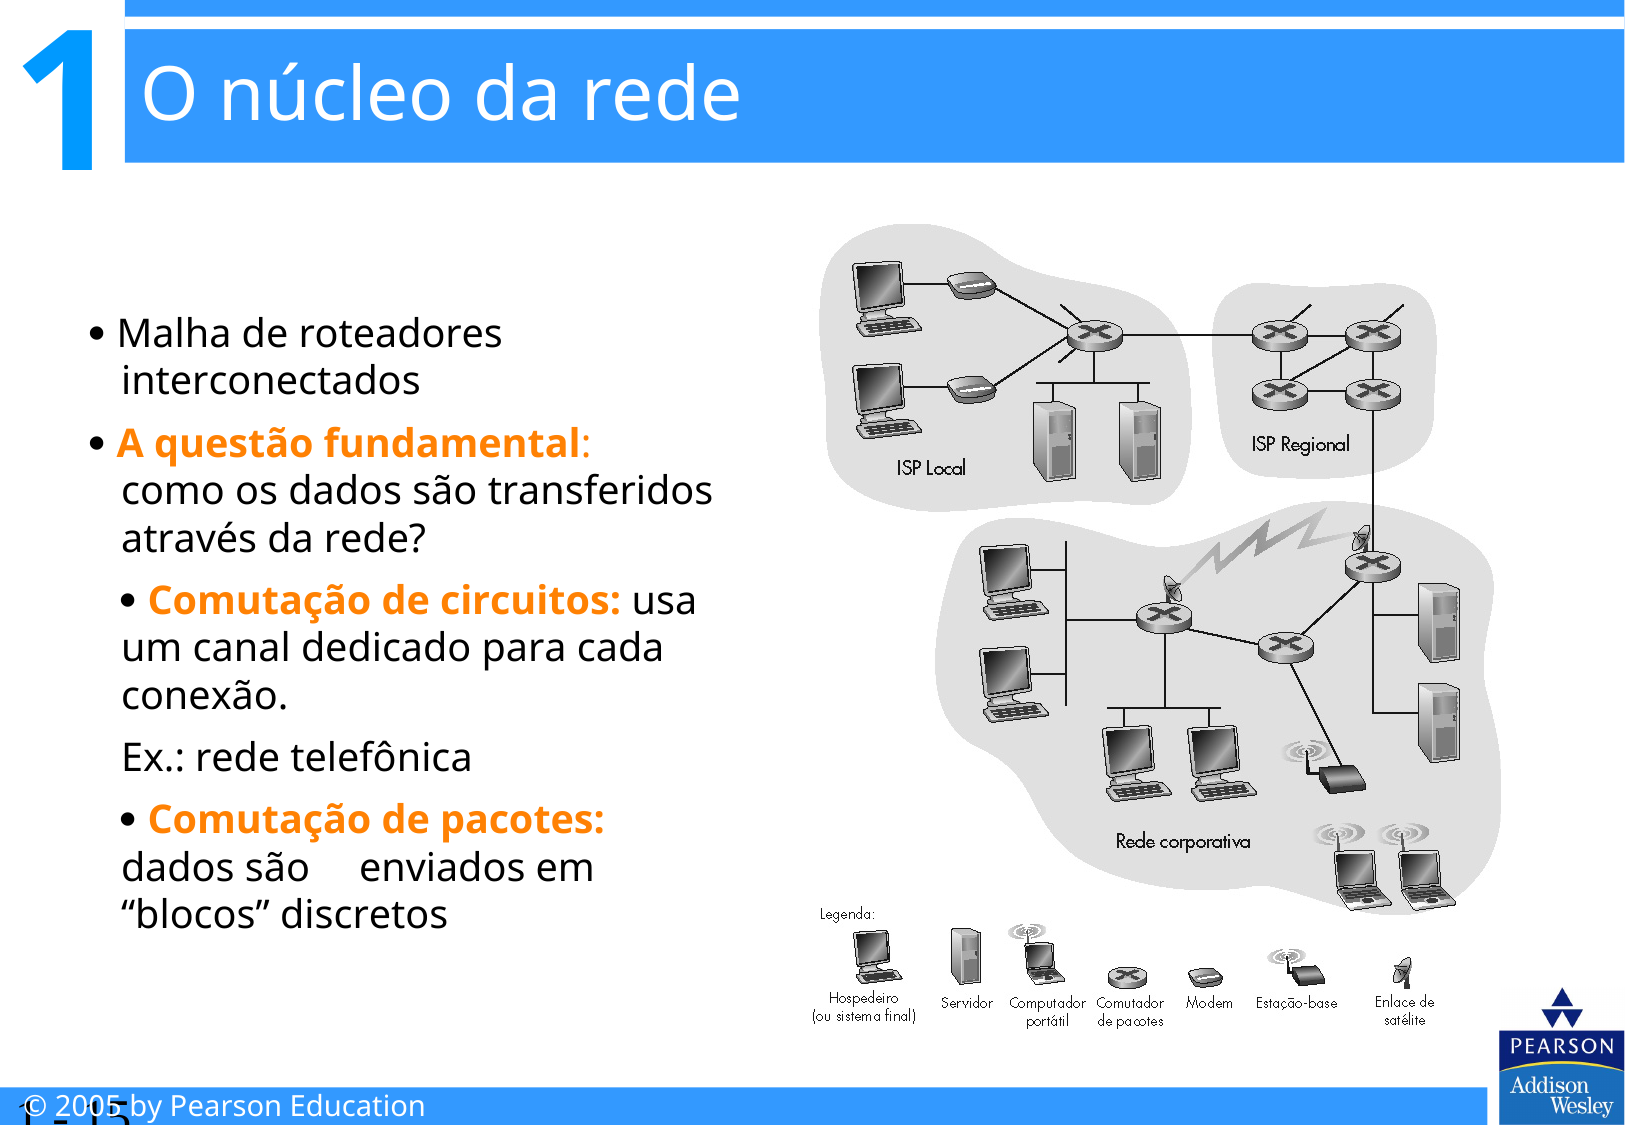

O núcleo da rede
#  Malha de roteadores interconectados
 A questão fundamental:
	como os dados são transferidos através da rede?
	 Comutação de circuitos: usa um canal dedicado para cada conexão.
	Ex.: rede telefônica
	 Comutação de pacotes: dados são 	enviados em “blocos” discretos
15